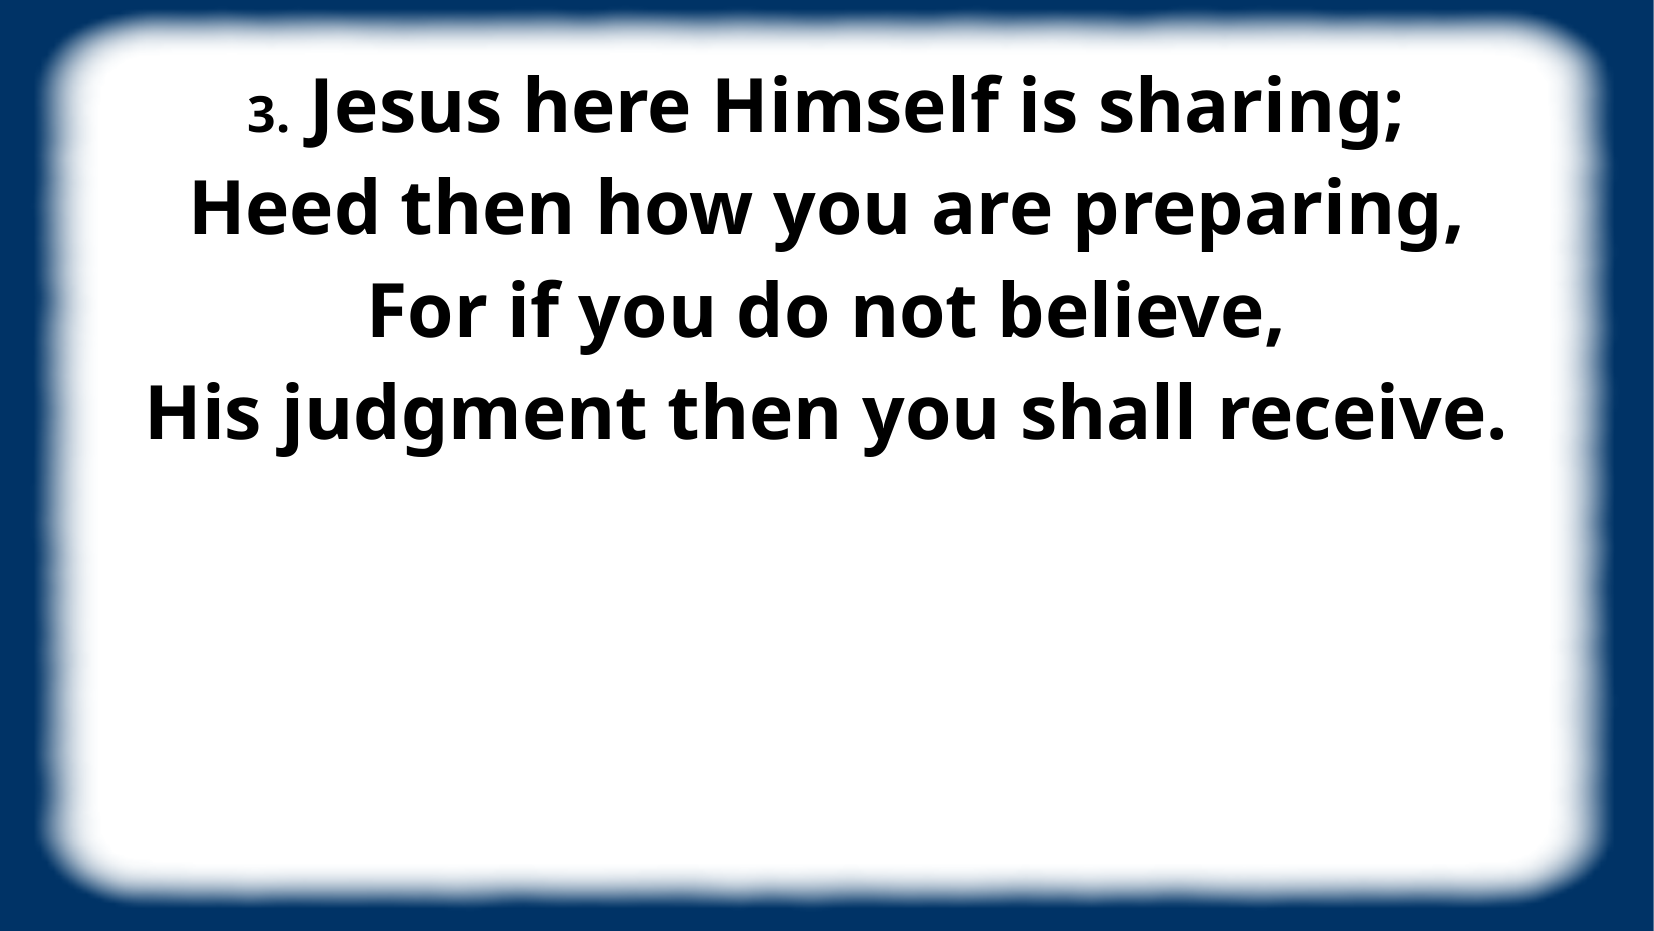

3. Jesus here Himself is sharing;
Heed then how you are preparing,
For if you do not believe,
His judgment then you shall receive.